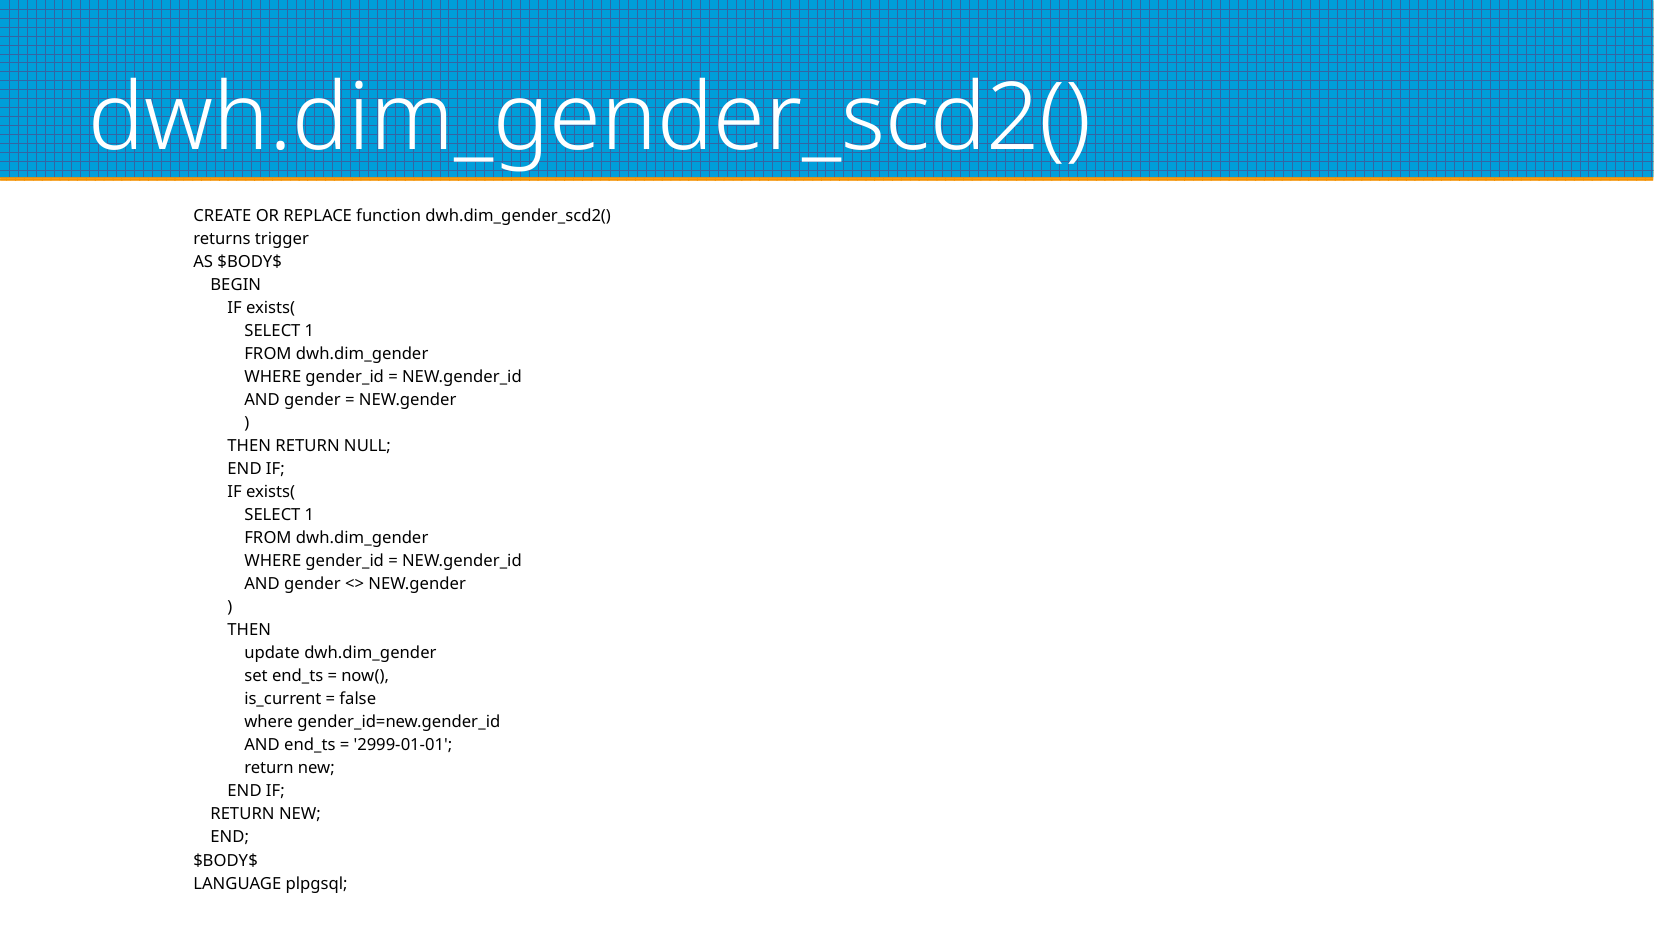

# dwh.dim_gender_scd2()
CREATE OR REPLACE function dwh.dim_gender_scd2()
returns trigger
AS $BODY$
 BEGIN
 IF exists(
 SELECT 1
 FROM dwh.dim_gender
 WHERE gender_id = NEW.gender_id
 AND gender = NEW.gender
 )
 THEN RETURN NULL;
 END IF;
 IF exists(
 SELECT 1
 FROM dwh.dim_gender
 WHERE gender_id = NEW.gender_id
 AND gender <> NEW.gender
 )
 THEN
 update dwh.dim_gender
 set end_ts = now(),
 is_current = false
 where gender_id=new.gender_id
 AND end_ts = '2999-01-01';
 return new;
 END IF;
 RETURN NEW;
 END;
$BODY$
LANGUAGE plpgsql;